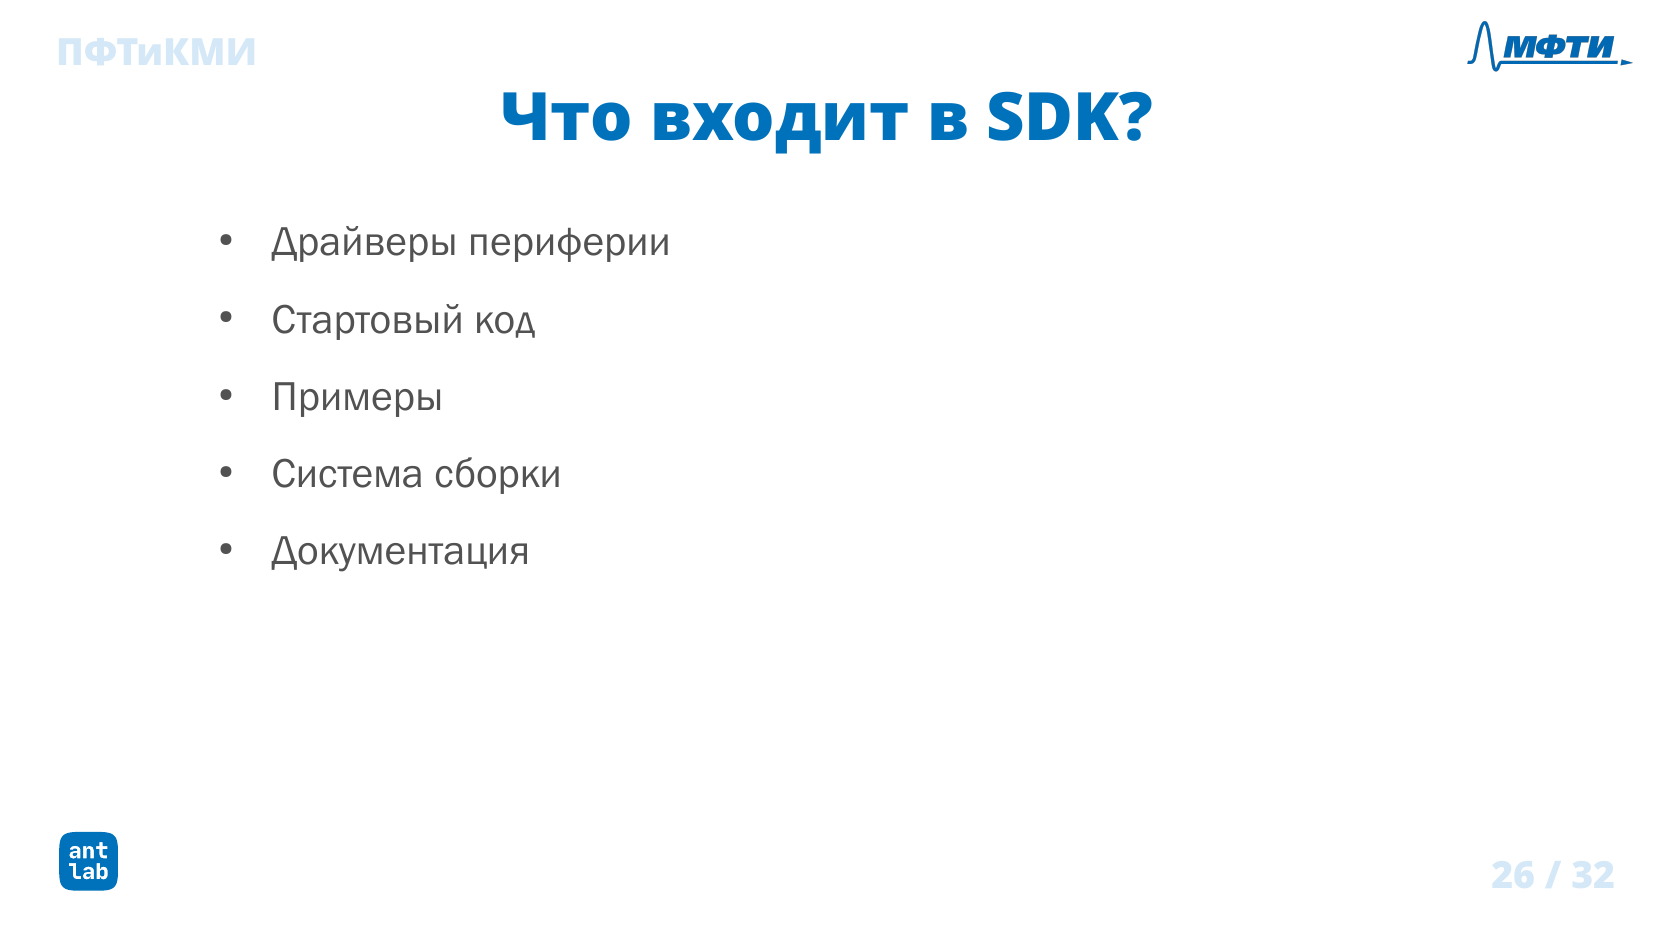

# Что входит в SDK?
Драйверы периферии
Стартовый код
Примеры
Система сборки
Документация